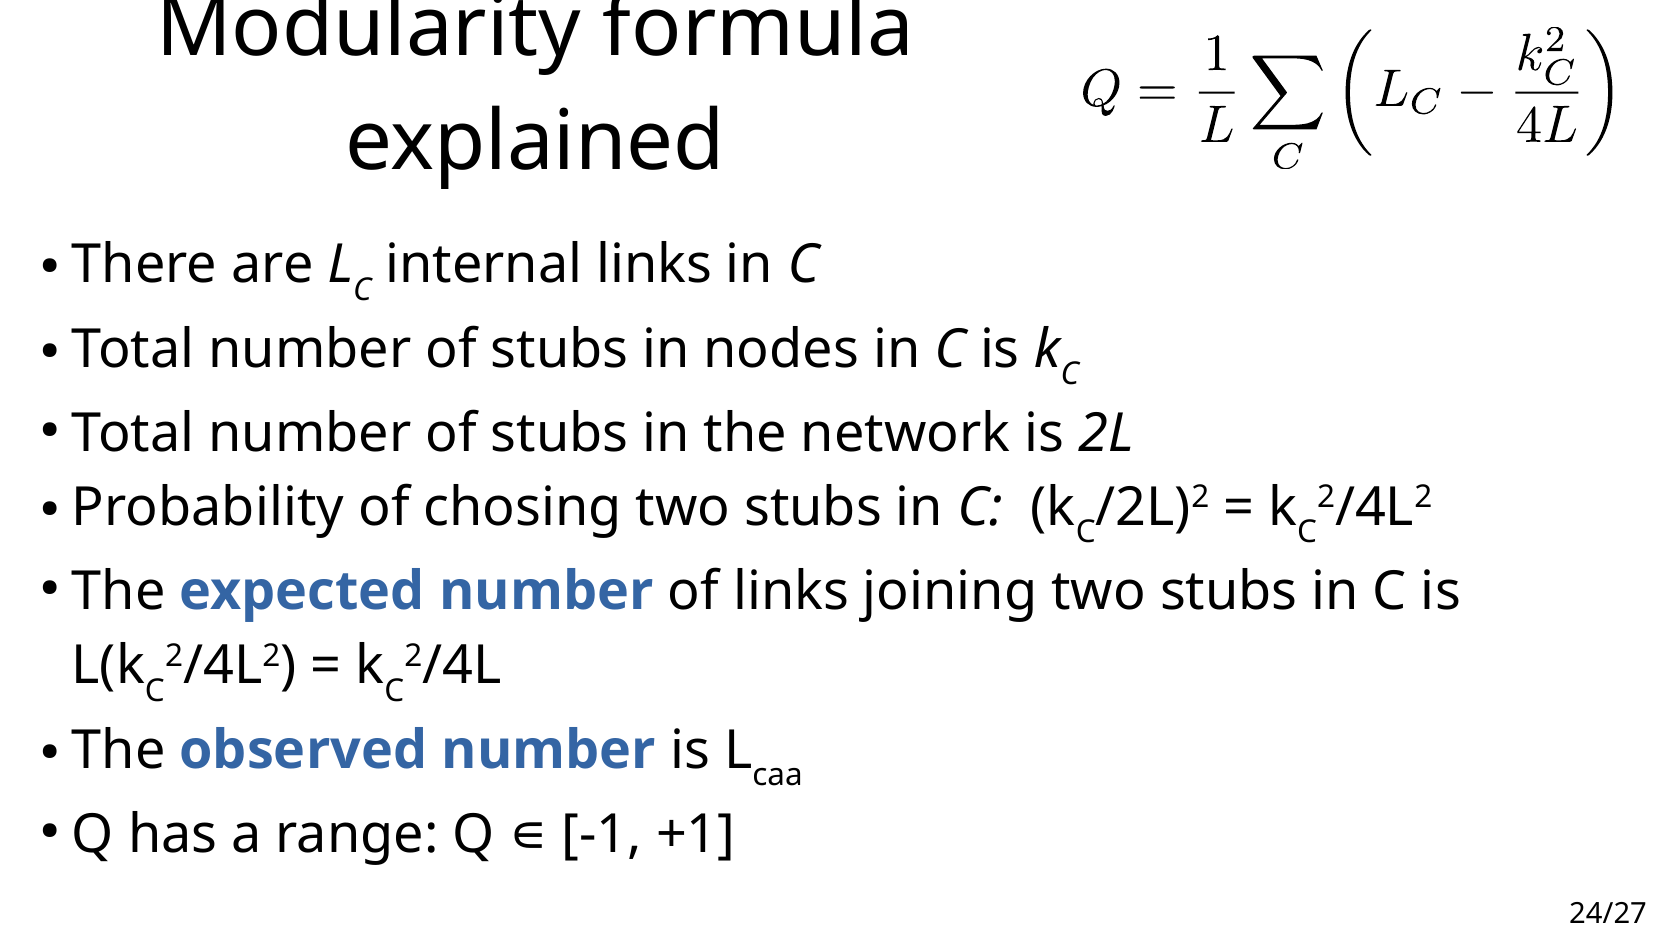

# Modularity formula explained
There are LC internal links in C
Total number of stubs in nodes in C is kC
Total number of stubs in the network is 2L
Probability of chosing two stubs in C: (kC/2L)2 = kC2/4L2
The expected number of links joining two stubs in C is L(kC2/4L2) = kC2/4L
The observed number is Lcaa
Q has a range: Q ∊ [-1, +1]
24